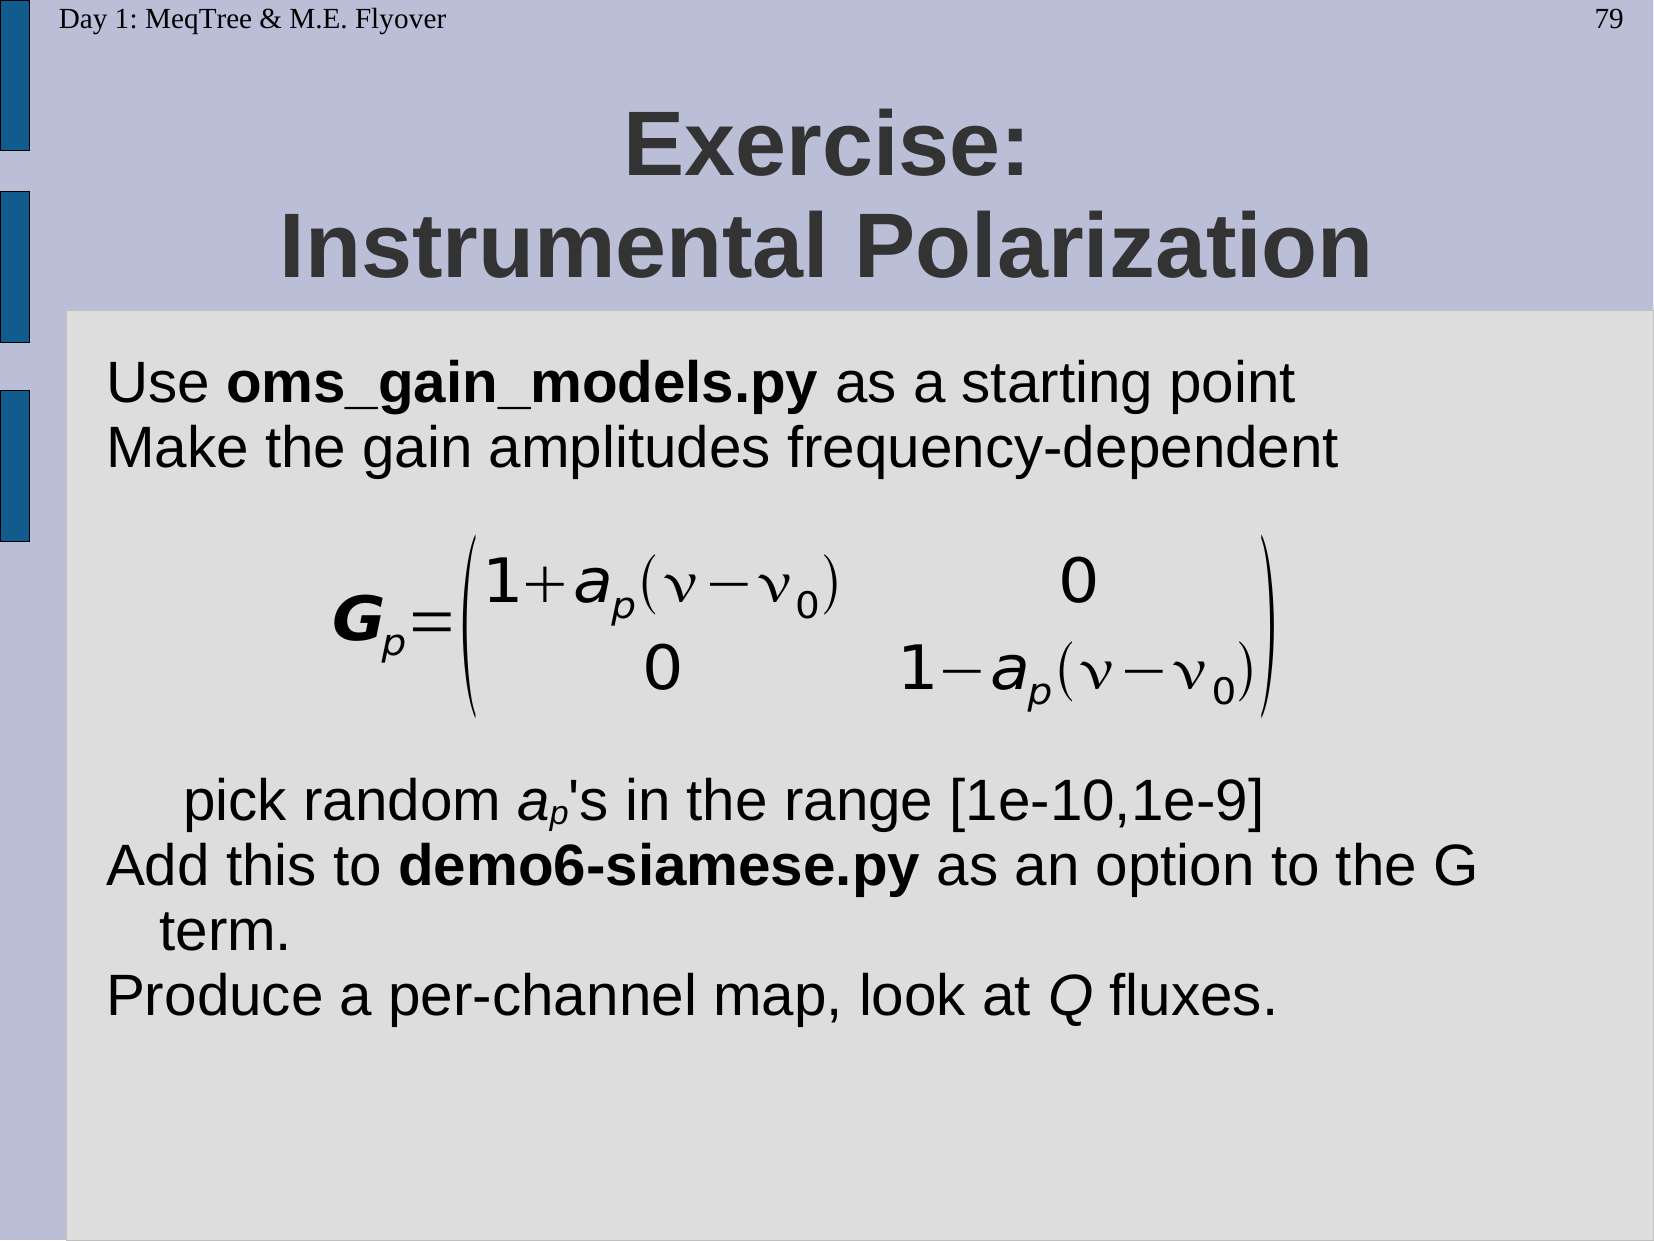

Day 1: MeqTree & M.E. Flyover
79
# Exercise: Instrumental Polarization
Use oms_gain_models.py as a starting point
Make the gain amplitudes frequency-dependent
pick random ap's in the range [1e-10,1e-9]
Add this to demo6-siamese.py as an option to the G term.
Produce a per-channel map, look at Q fluxes.